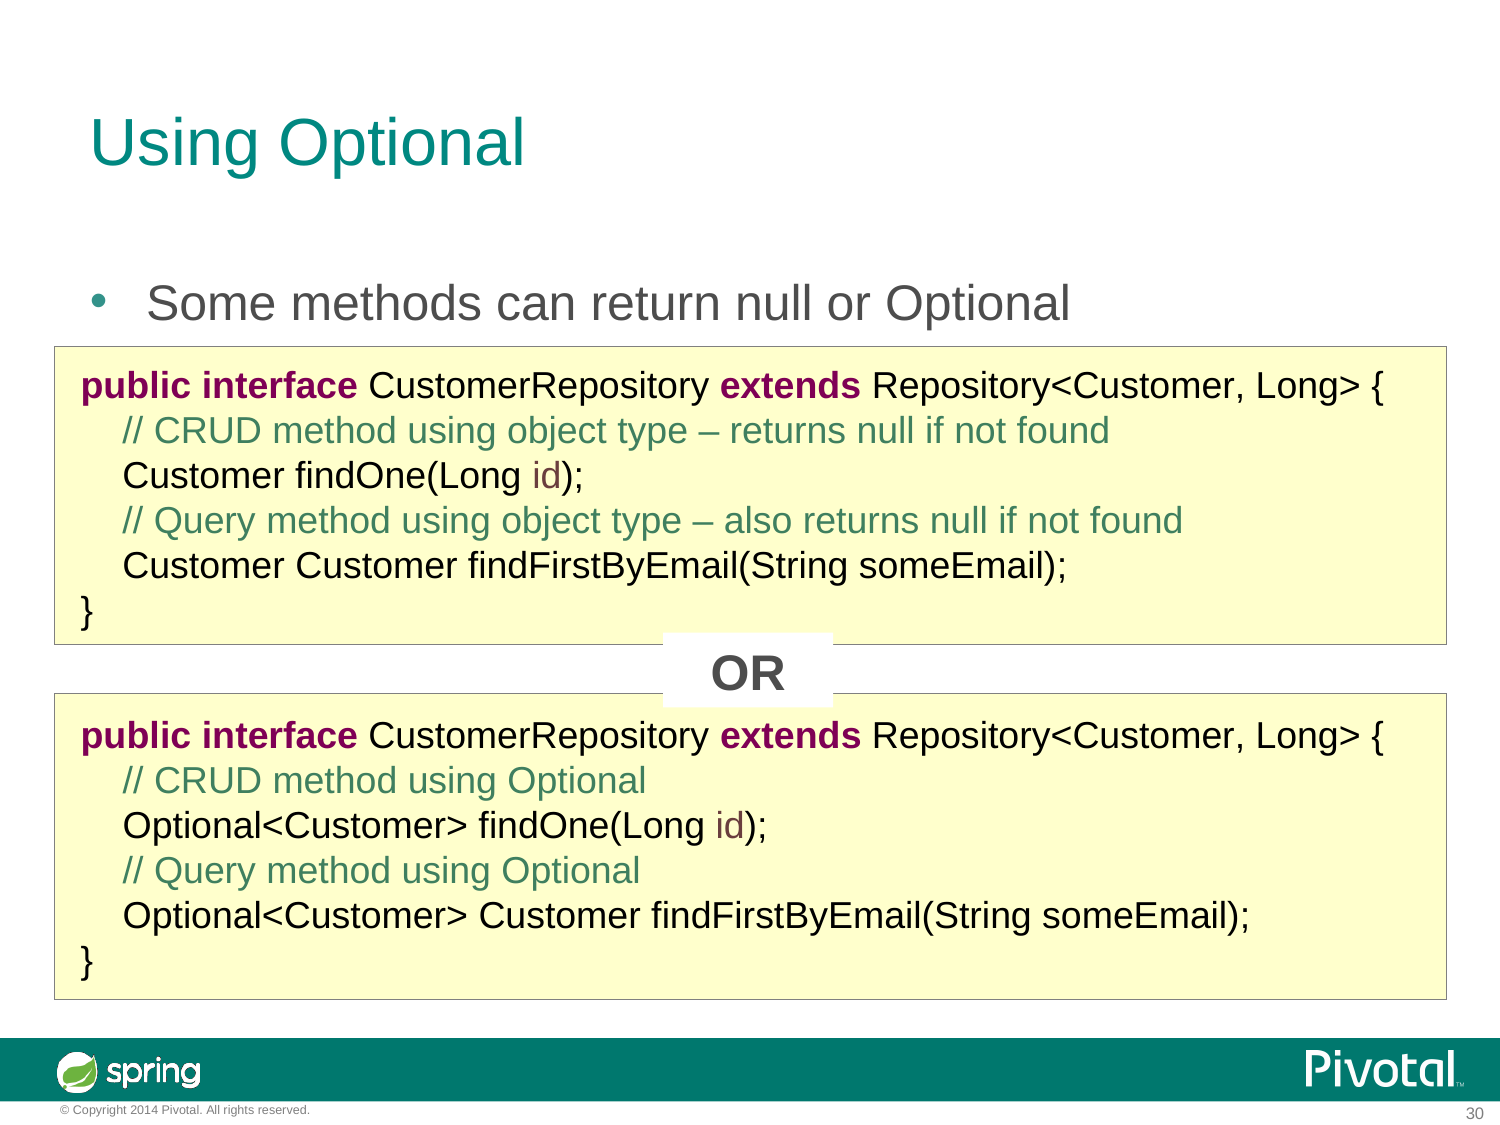

# Using Optional
Some methods can return null or Optional
public interface CustomerRepository extends Repository<Customer, Long> {
 // CRUD method using object type – returns null if not found
 Customer findOne(Long id);
 // Query method using object type – also returns null if not found
 Customer Customer findFirstByEmail(String someEmail);
}
OR
public interface CustomerRepository extends Repository<Customer, Long> {
 // CRUD method using Optional
 Optional<Customer> findOne(Long id);
 // Query method using Optional
 Optional<Customer> Customer findFirstByEmail(String someEmail);
}